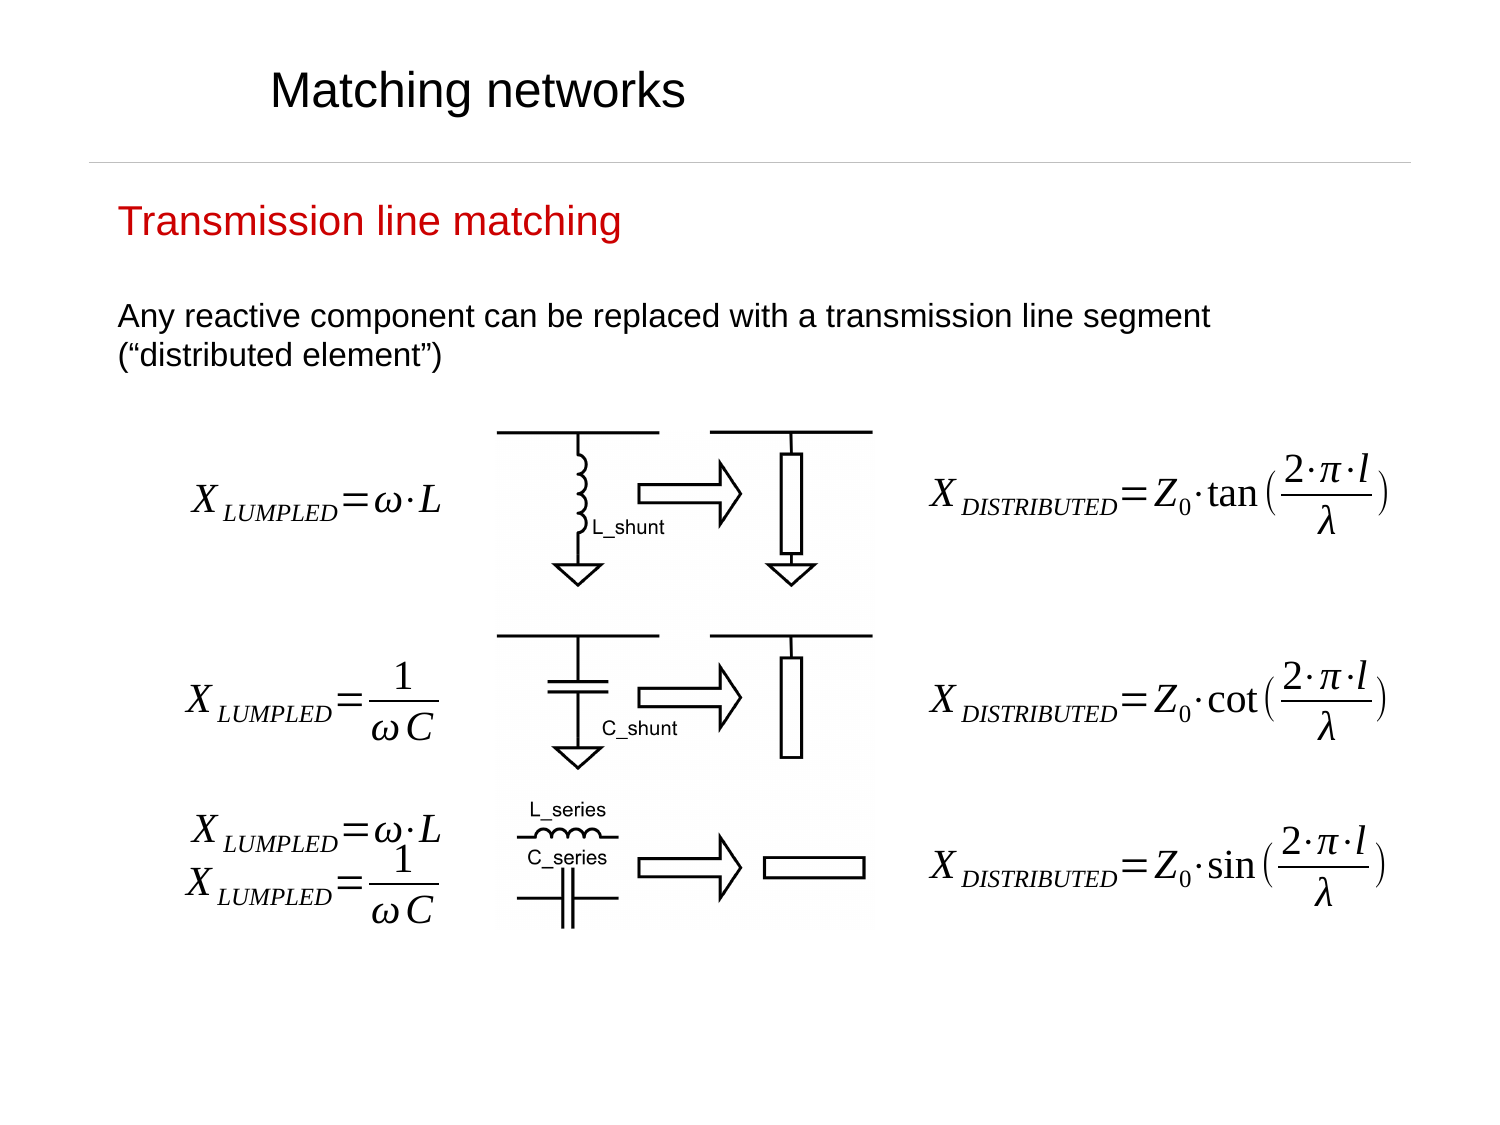

Matching networks
# Transmission line matching
Any reactive component can be replaced with a transmission line segment (“distributed element”)